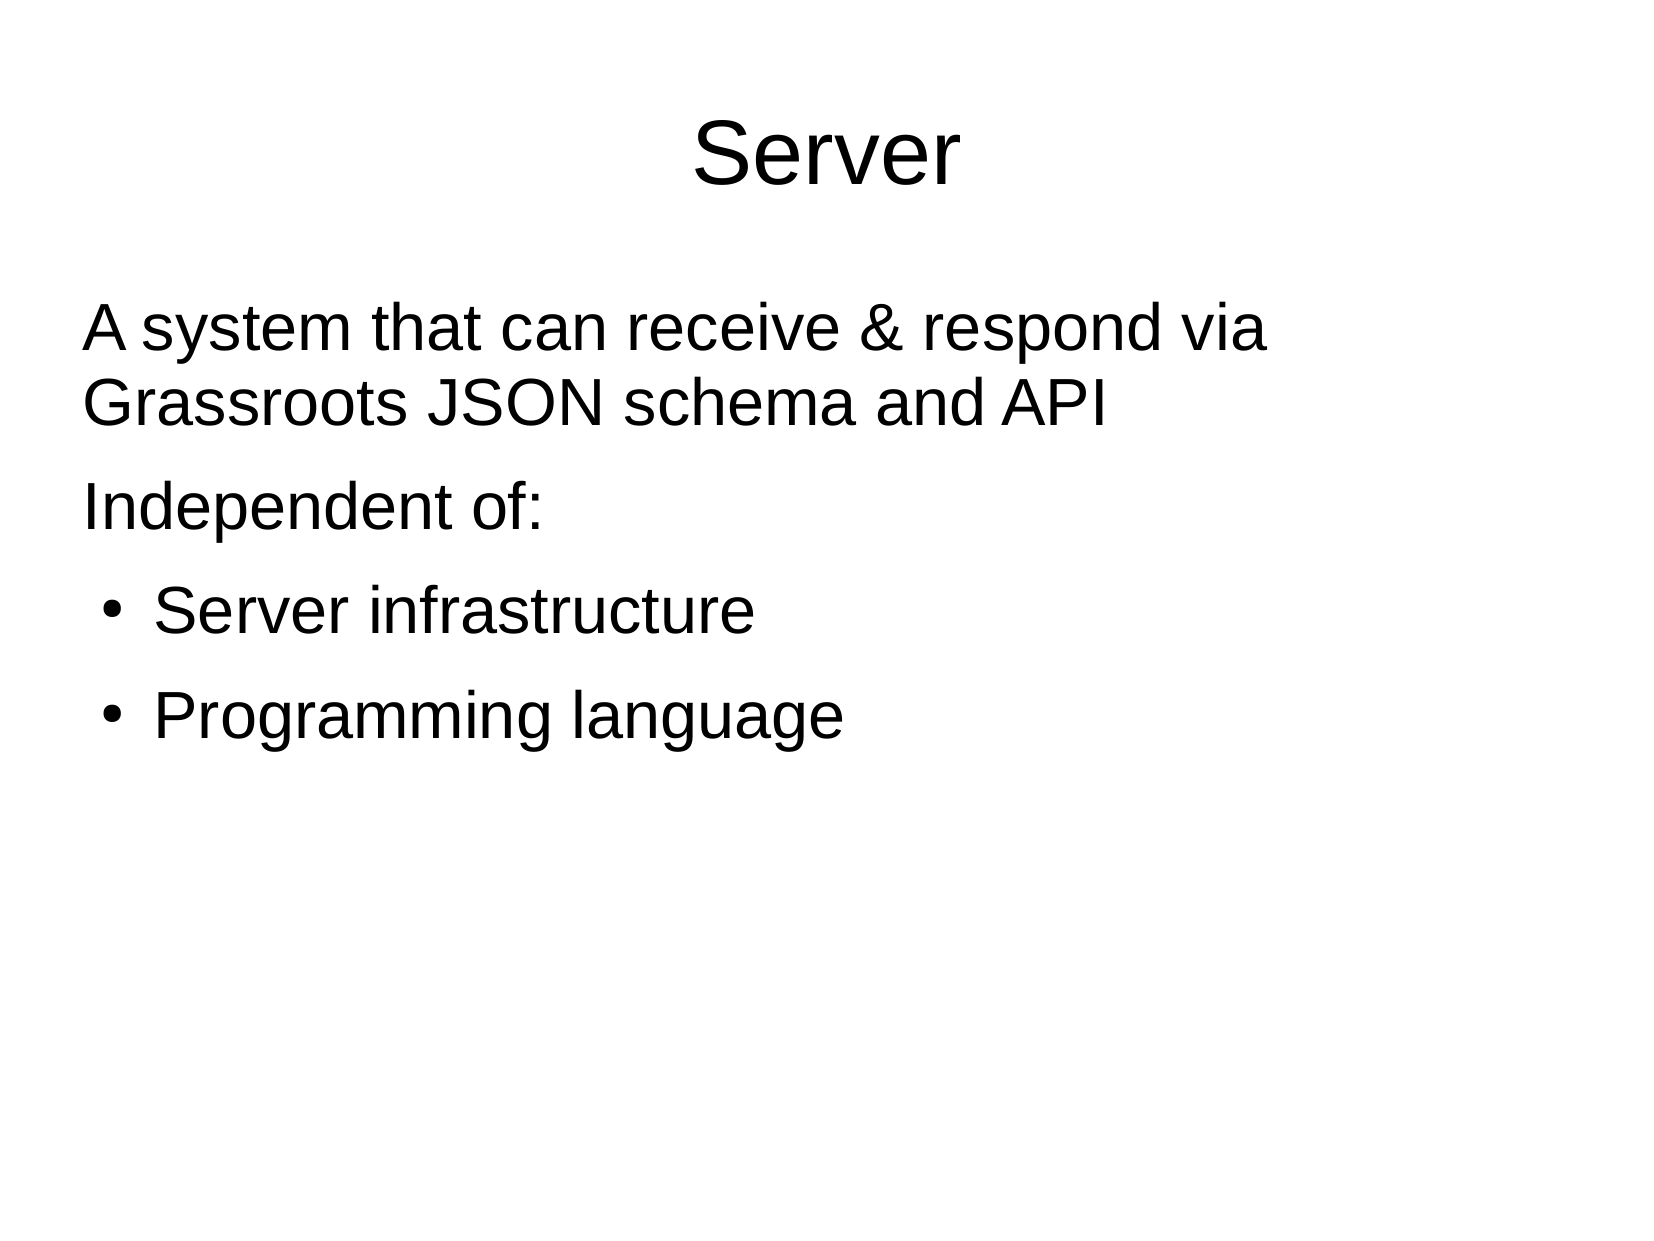

# Server
A system that can receive & respond via Grassroots JSON schema and API
Independent of:
Server infrastructure
Programming language